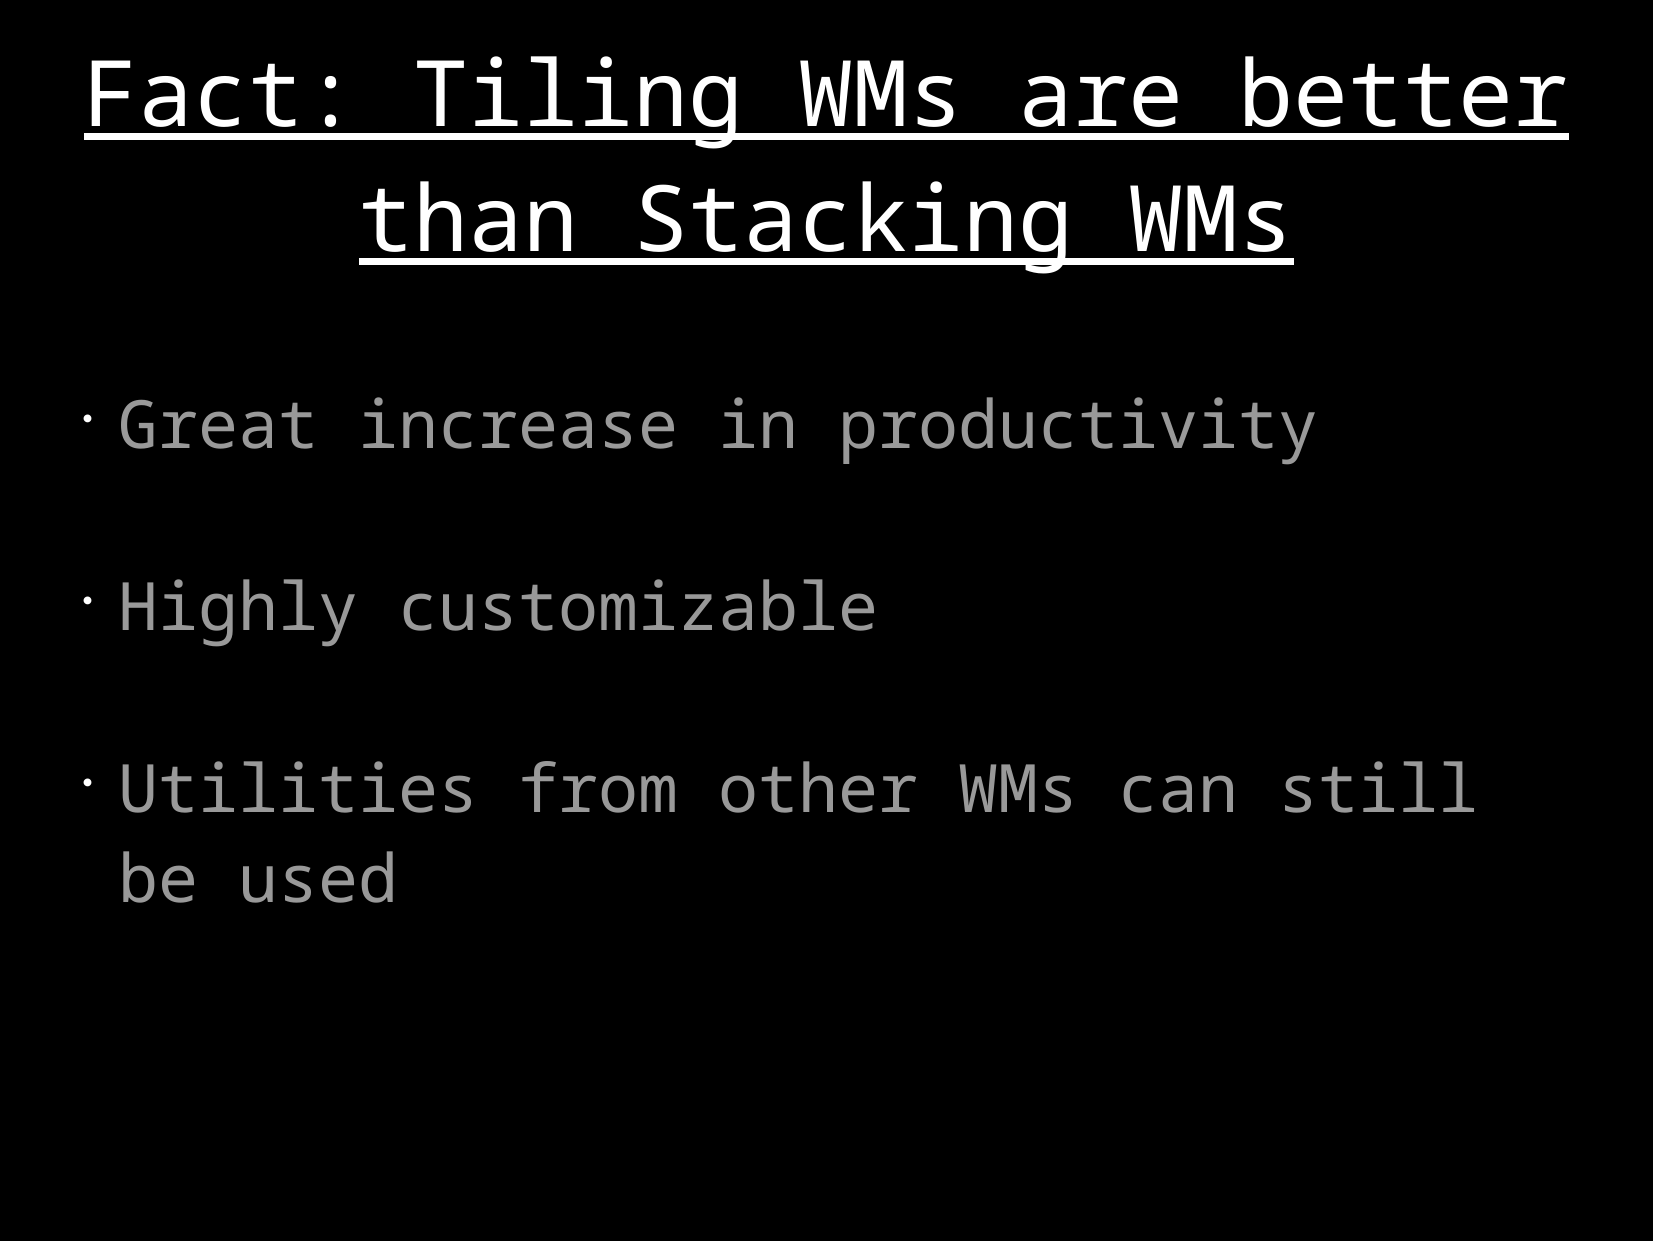

# Fact: Tiling WMs are better than Stacking WMs
Great increase in productivity
Highly customizable
Utilities from other WMs can still be used